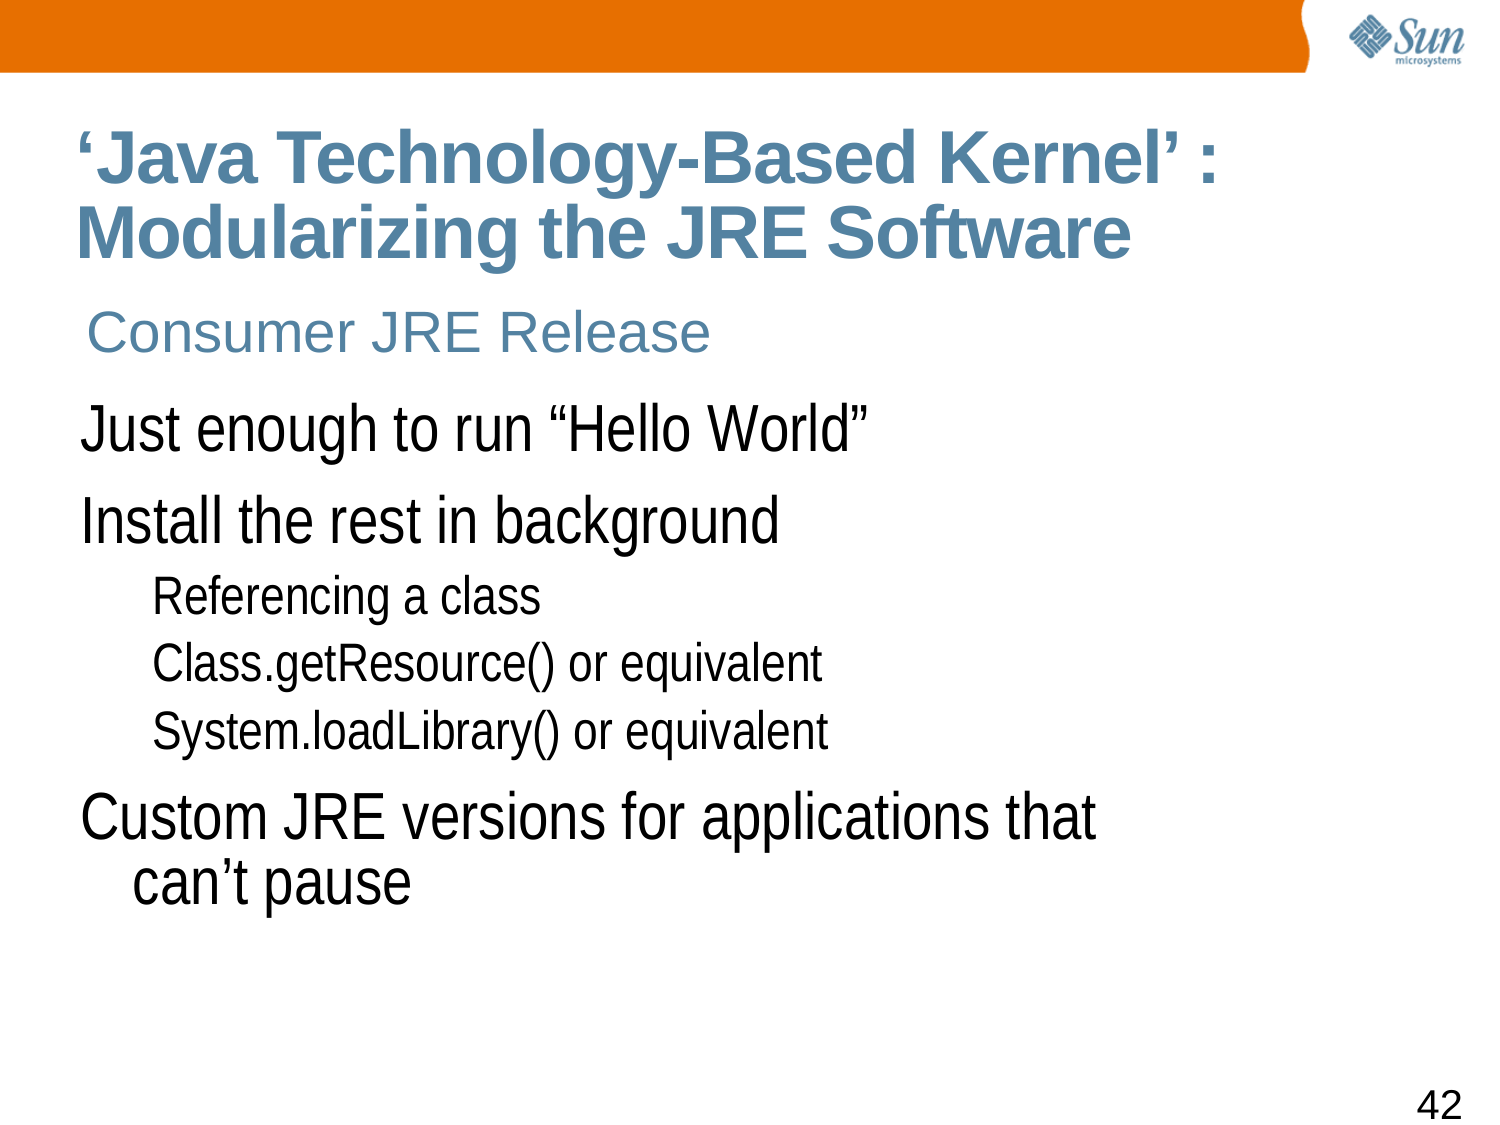

# ‘Java Technology-Based Kernel’ : Modularizing the JRE Software
Consumer JRE Release
Just enough to run “Hello World”
Install the rest in background
Referencing a class
Class.getResource() or equivalent
System.loadLibrary() or equivalent
Custom JRE versions for applications that
can’t pause